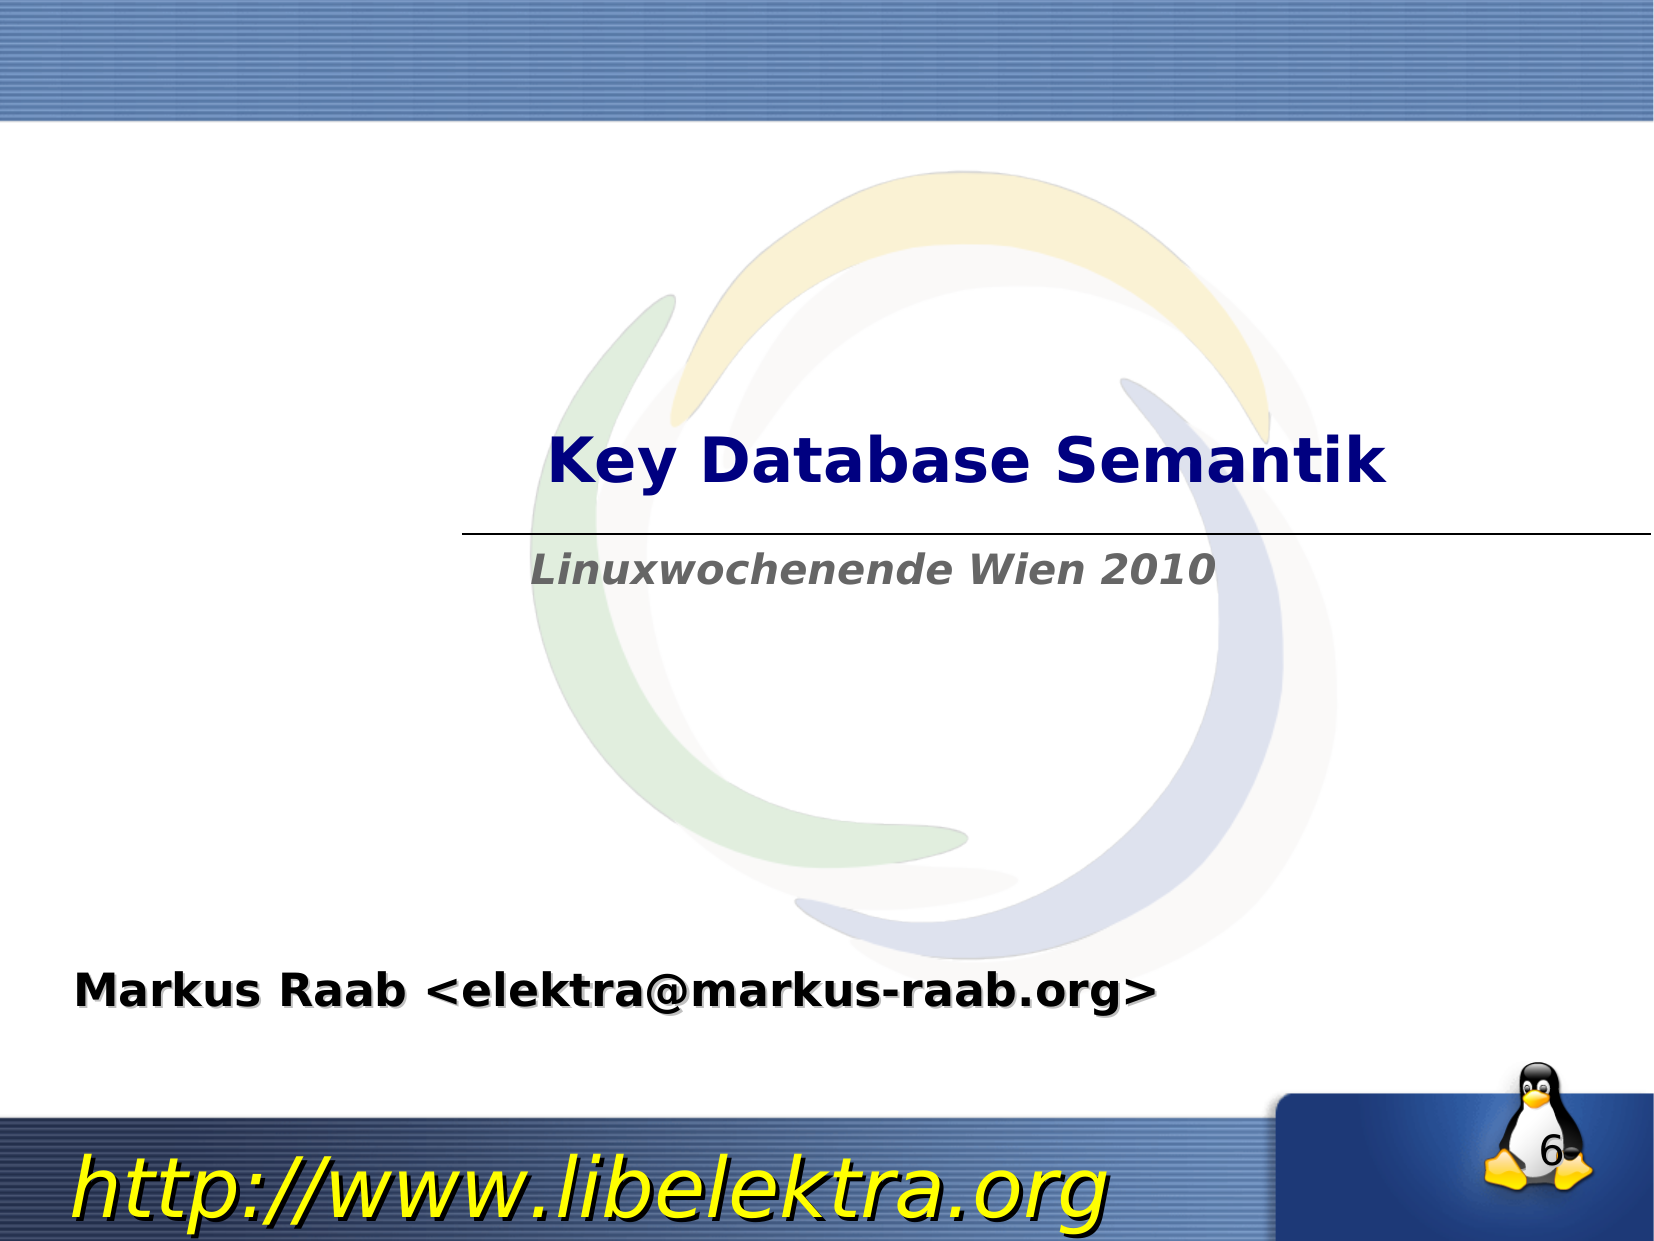

Key Database Semantik
Linuxwochenende Wien 2010
Markus Raab <elektra@markus-raab.org>